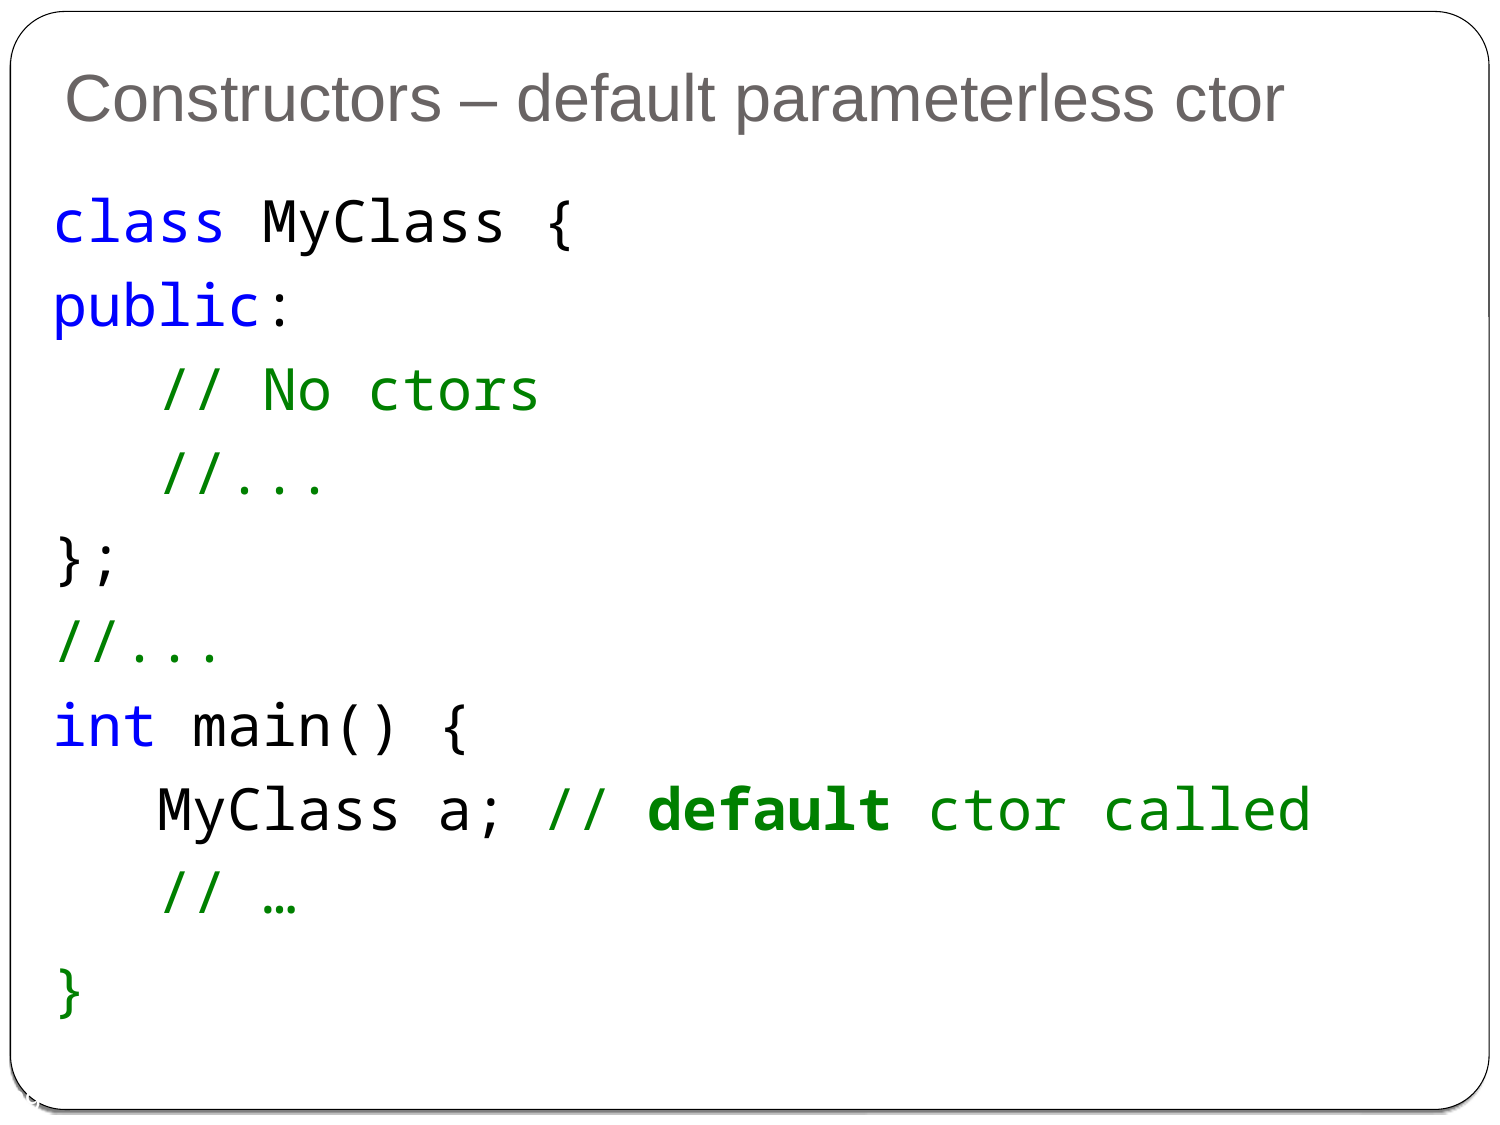

# Constructors – default parameterless ctor
class MyClass {
public:
   // No ctors
   //...
};
//...
int main() {
   MyClass a; // default ctor called
   // …
}